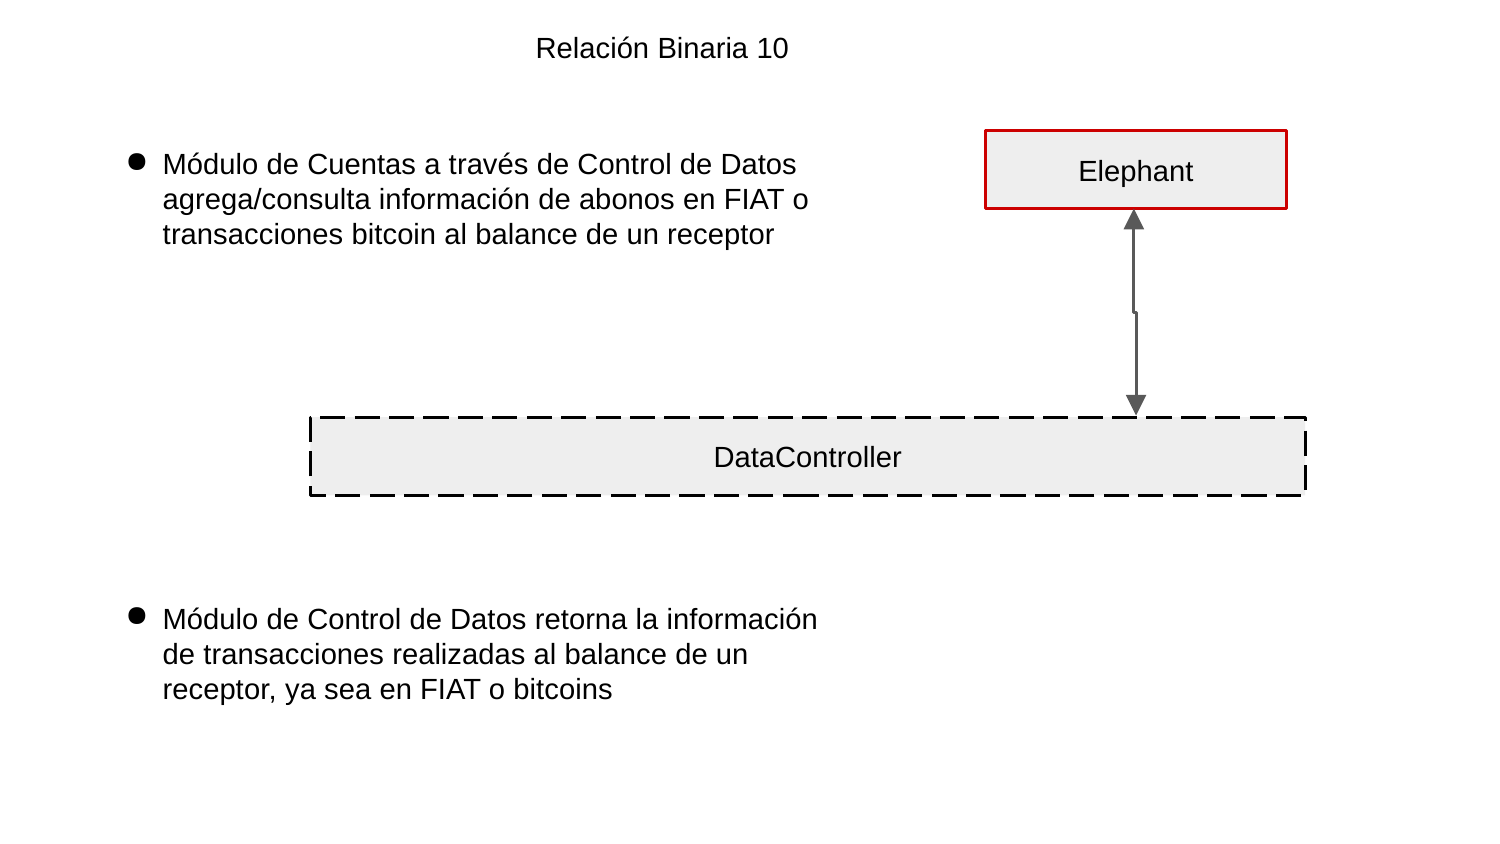

Relación Binaria 10
Módulo de Cuentas a través de Control de Datos agrega/consulta información de abonos en FIAT o transacciones bitcoin al balance de un receptor
Módulo de Control de Datos retorna la información de transacciones realizadas al balance de un receptor, ya sea en FIAT o bitcoins
Elephant
DataController